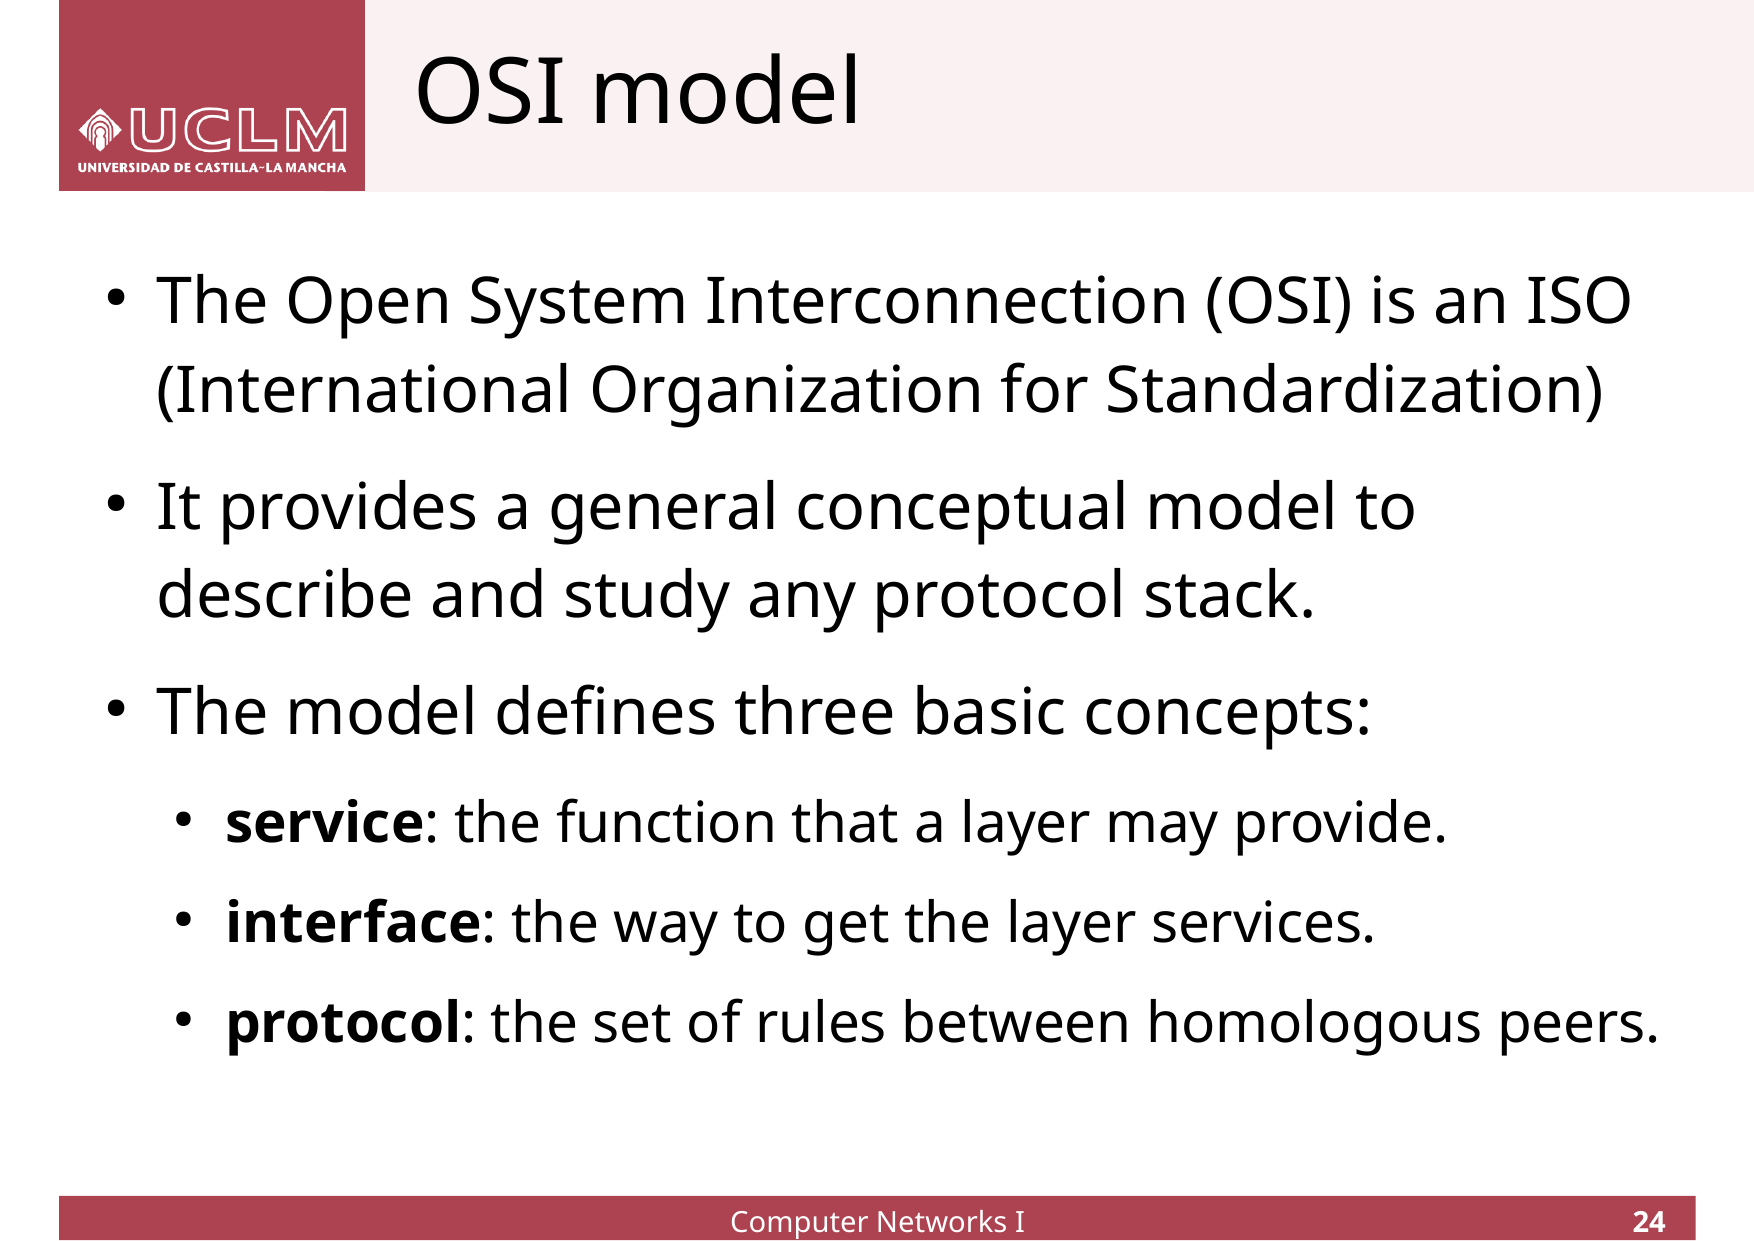

# OSI model
The Open System Interconnection (OSI) is an ISO (International Organization for Standardization)
It provides a general conceptual model to describe and study any protocol stack.
The model defines three basic concepts:
service: the function that a layer may provide.
interface: the way to get the layer services.
protocol: the set of rules between homologous peers.
Computer Networks I
24